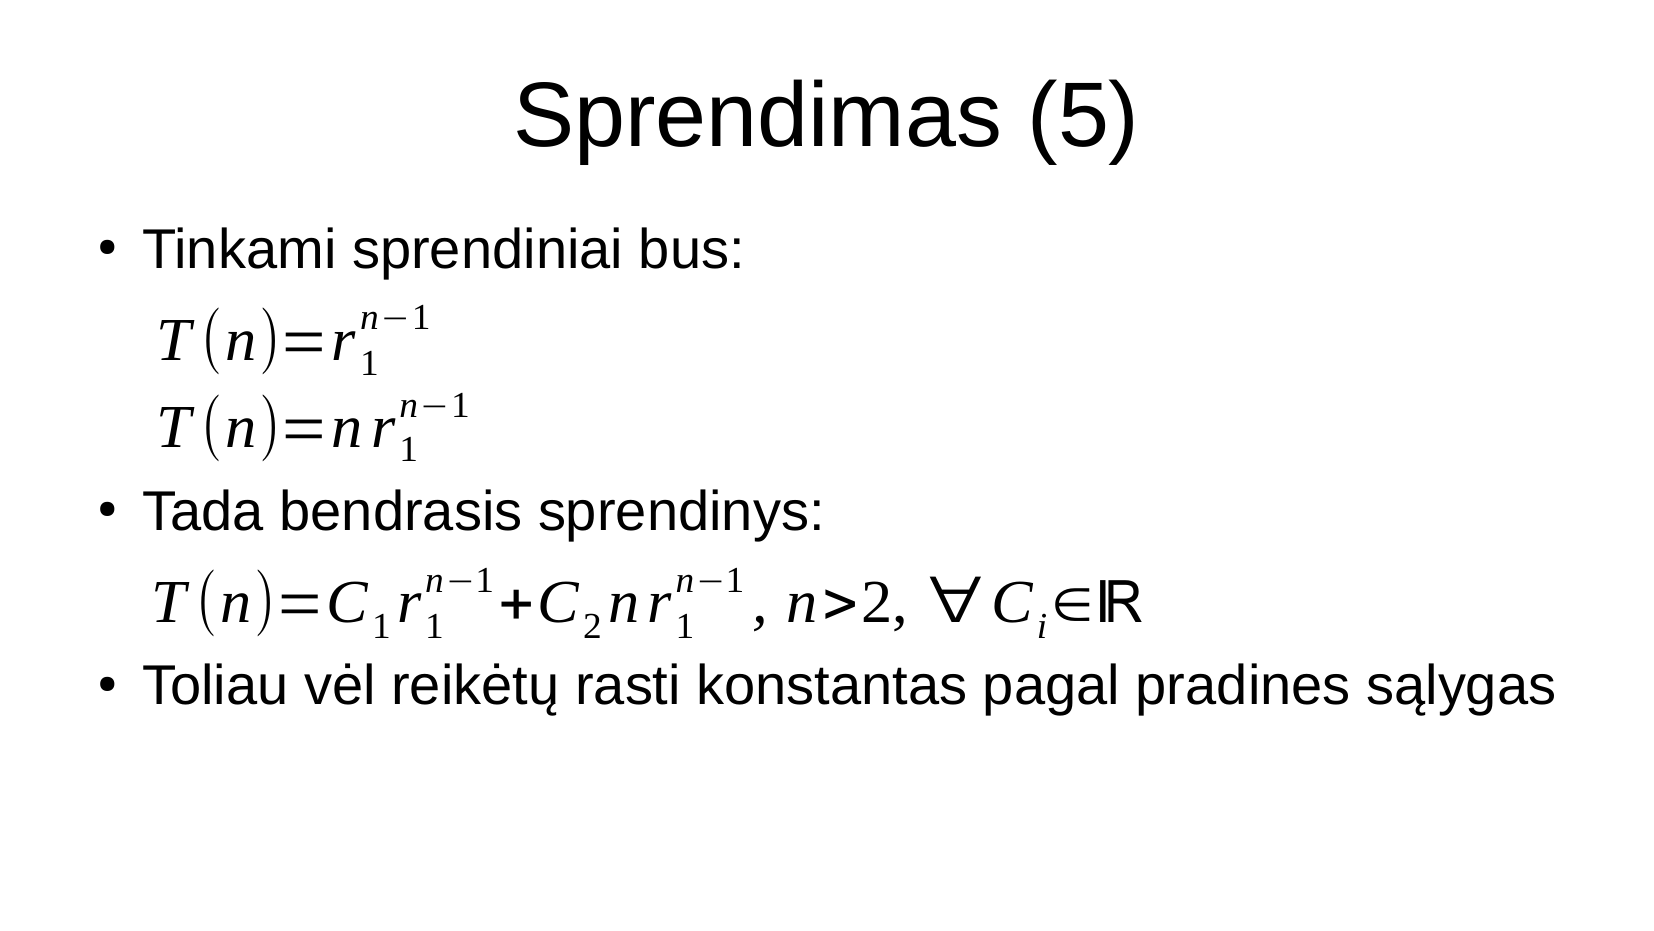

# Sprendimas (5)
Tinkami sprendiniai bus:
Tada bendrasis sprendinys:
Toliau vėl reikėtų rasti konstantas pagal pradines sąlygas